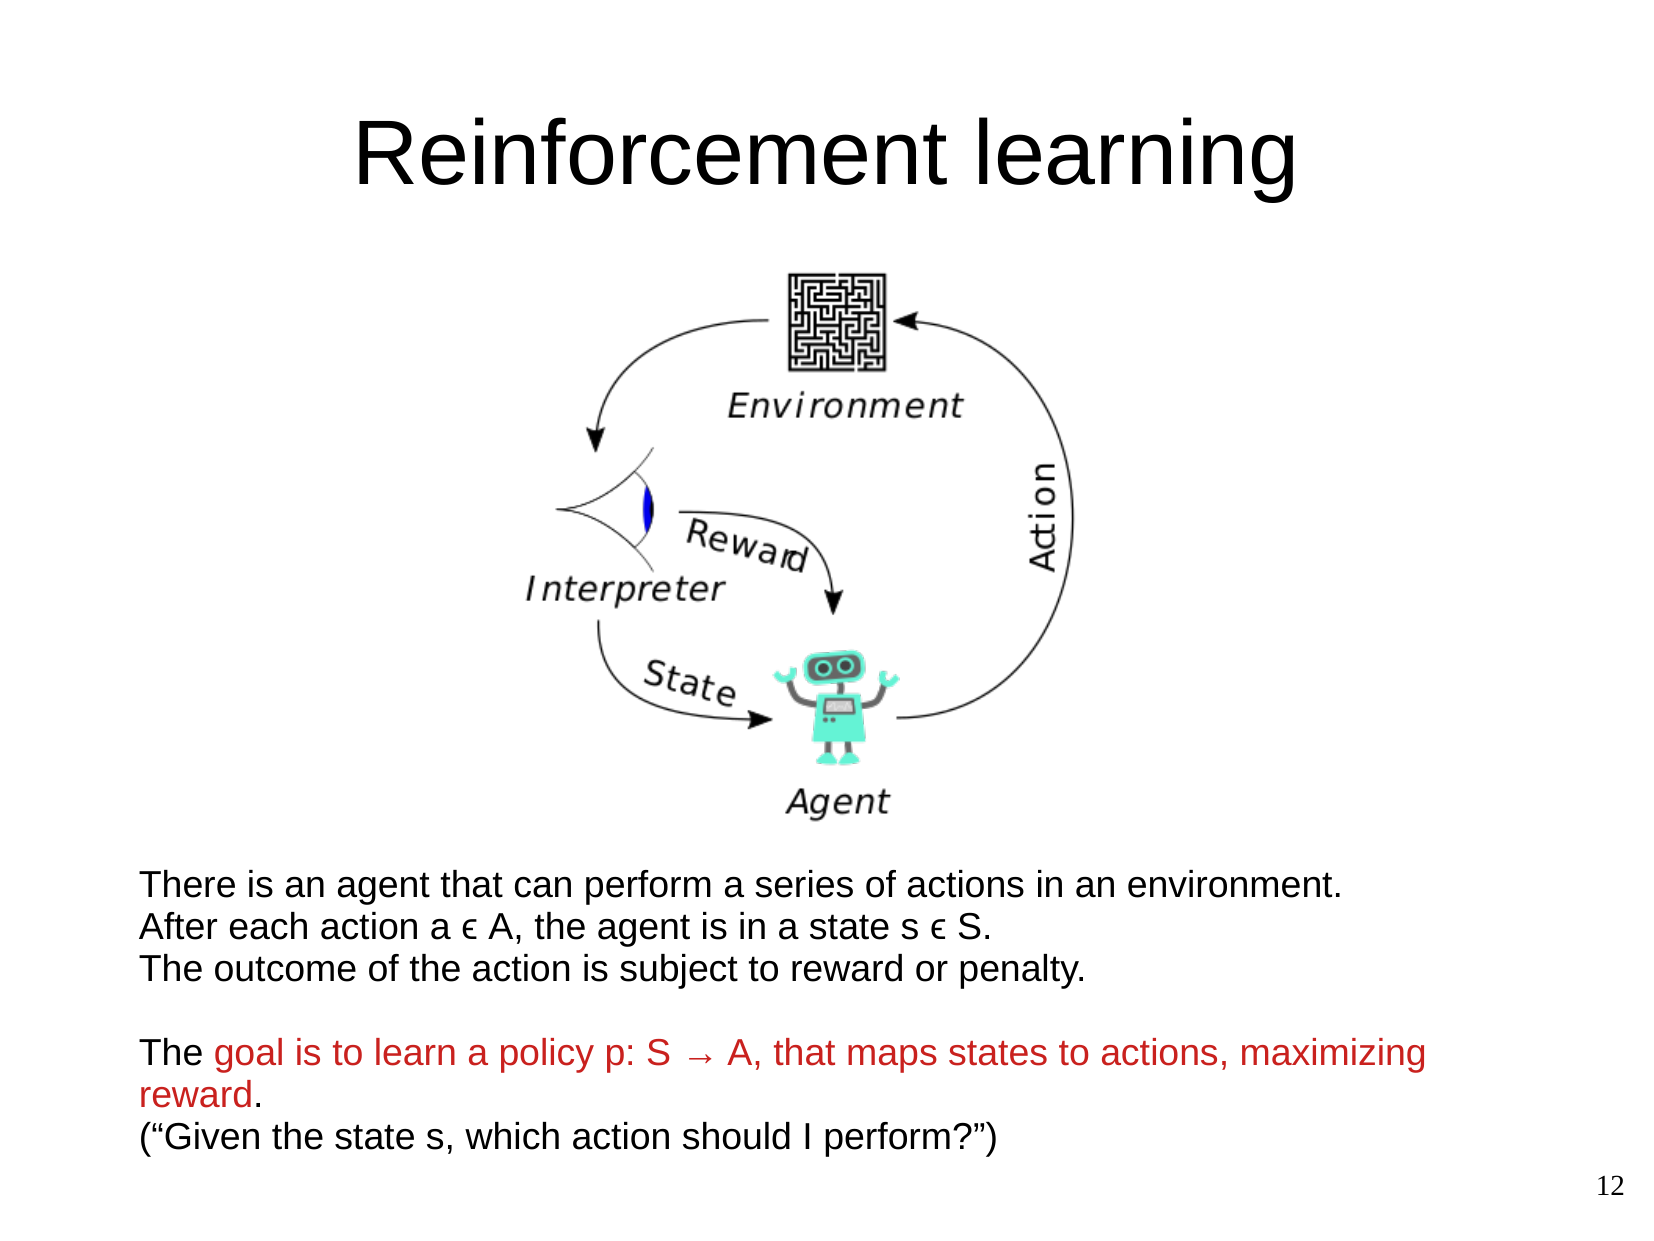

# Reinforcement learning
There is an agent that can perform a series of actions in an environment.
After each action a ϵ A, the agent is in a state s ϵ S.
The outcome of the action is subject to reward or penalty.
The goal is to learn a policy p: S → A, that maps states to actions, maximizing reward.
(“Given the state s, which action should I perform?”)
12